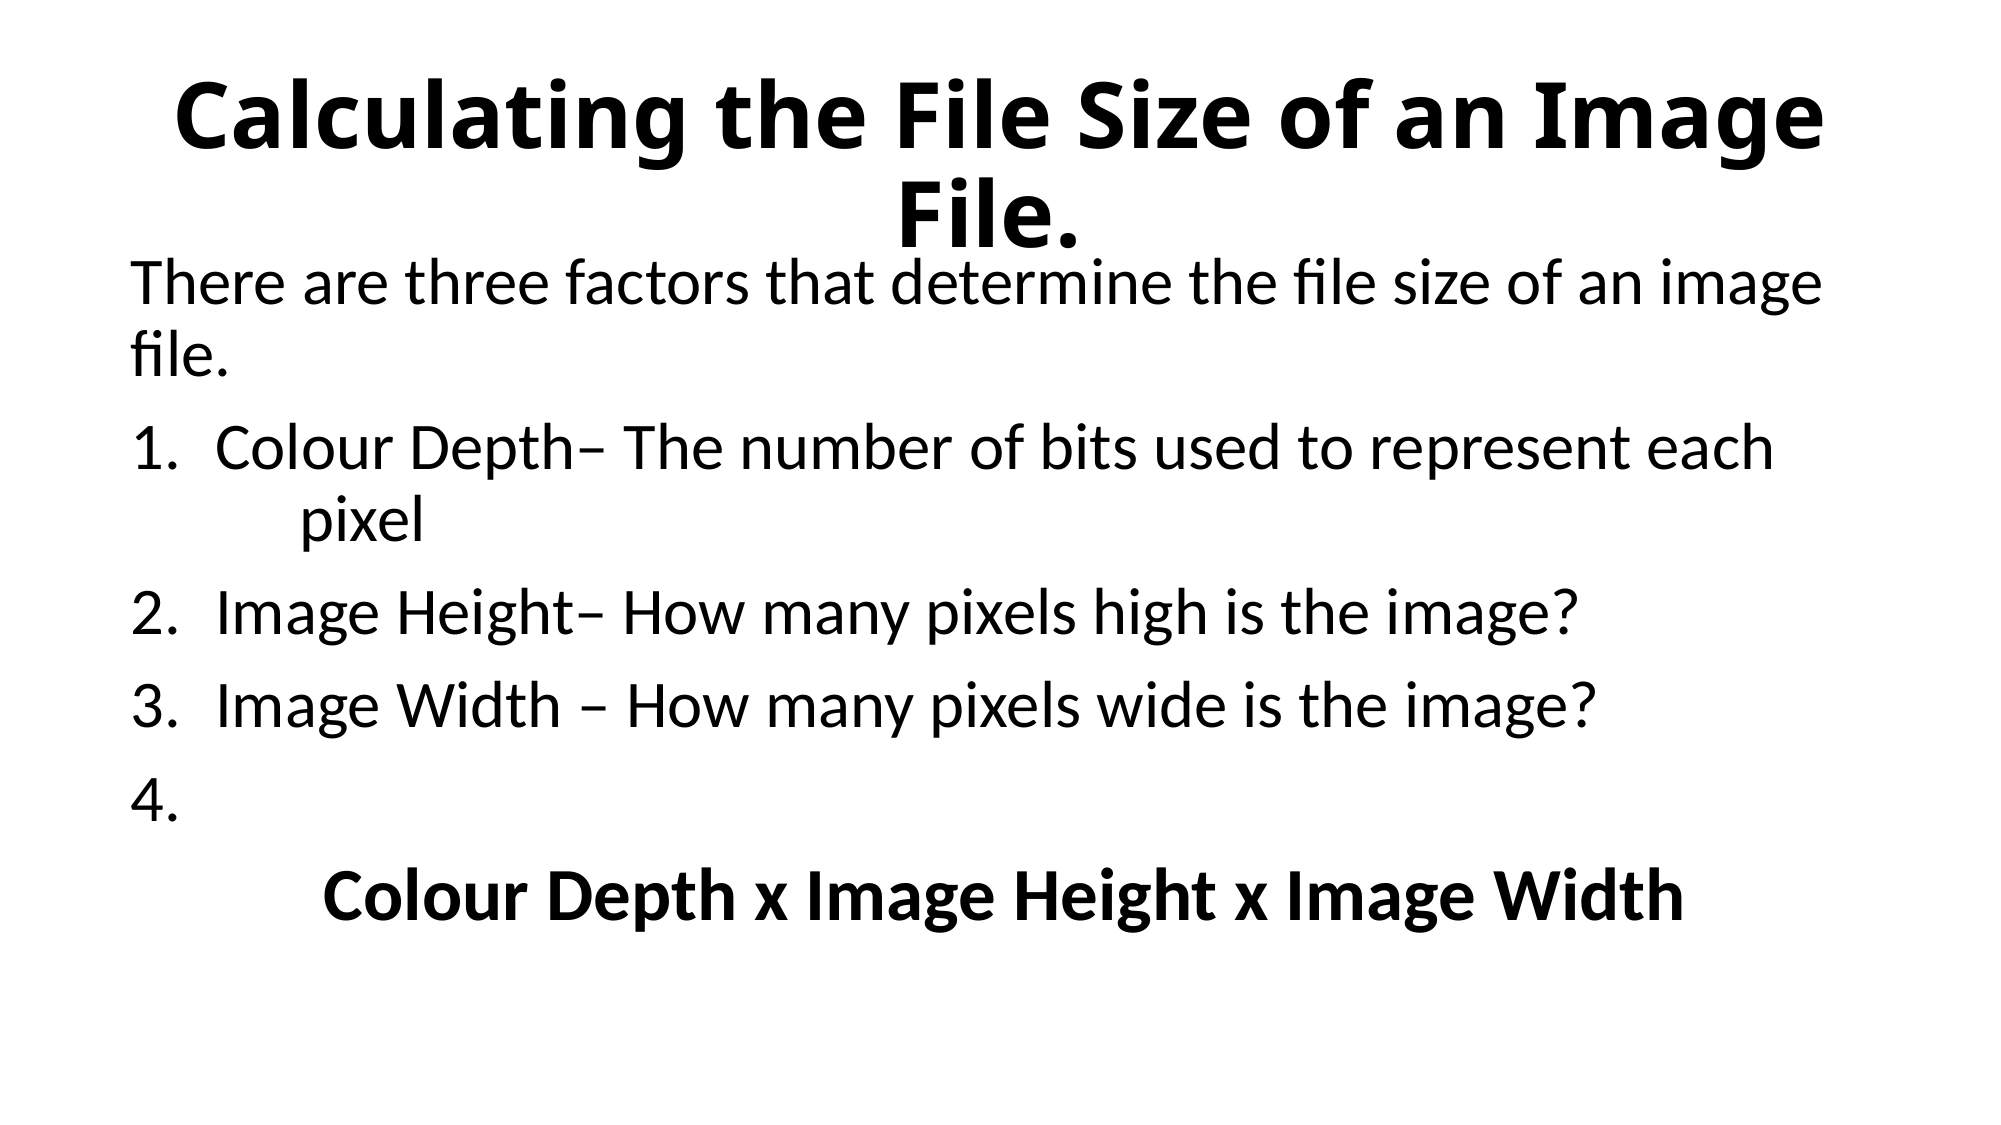

# Calculating the File Size of an Image File.
There are three factors that determine the file size of an image file.
Colour Depth– The number of bits used to represent each pixel
Image Height– How many pixels high is the image?
Image Width – How many pixels wide is the image?
Colour Depth x Image Height x Image Width